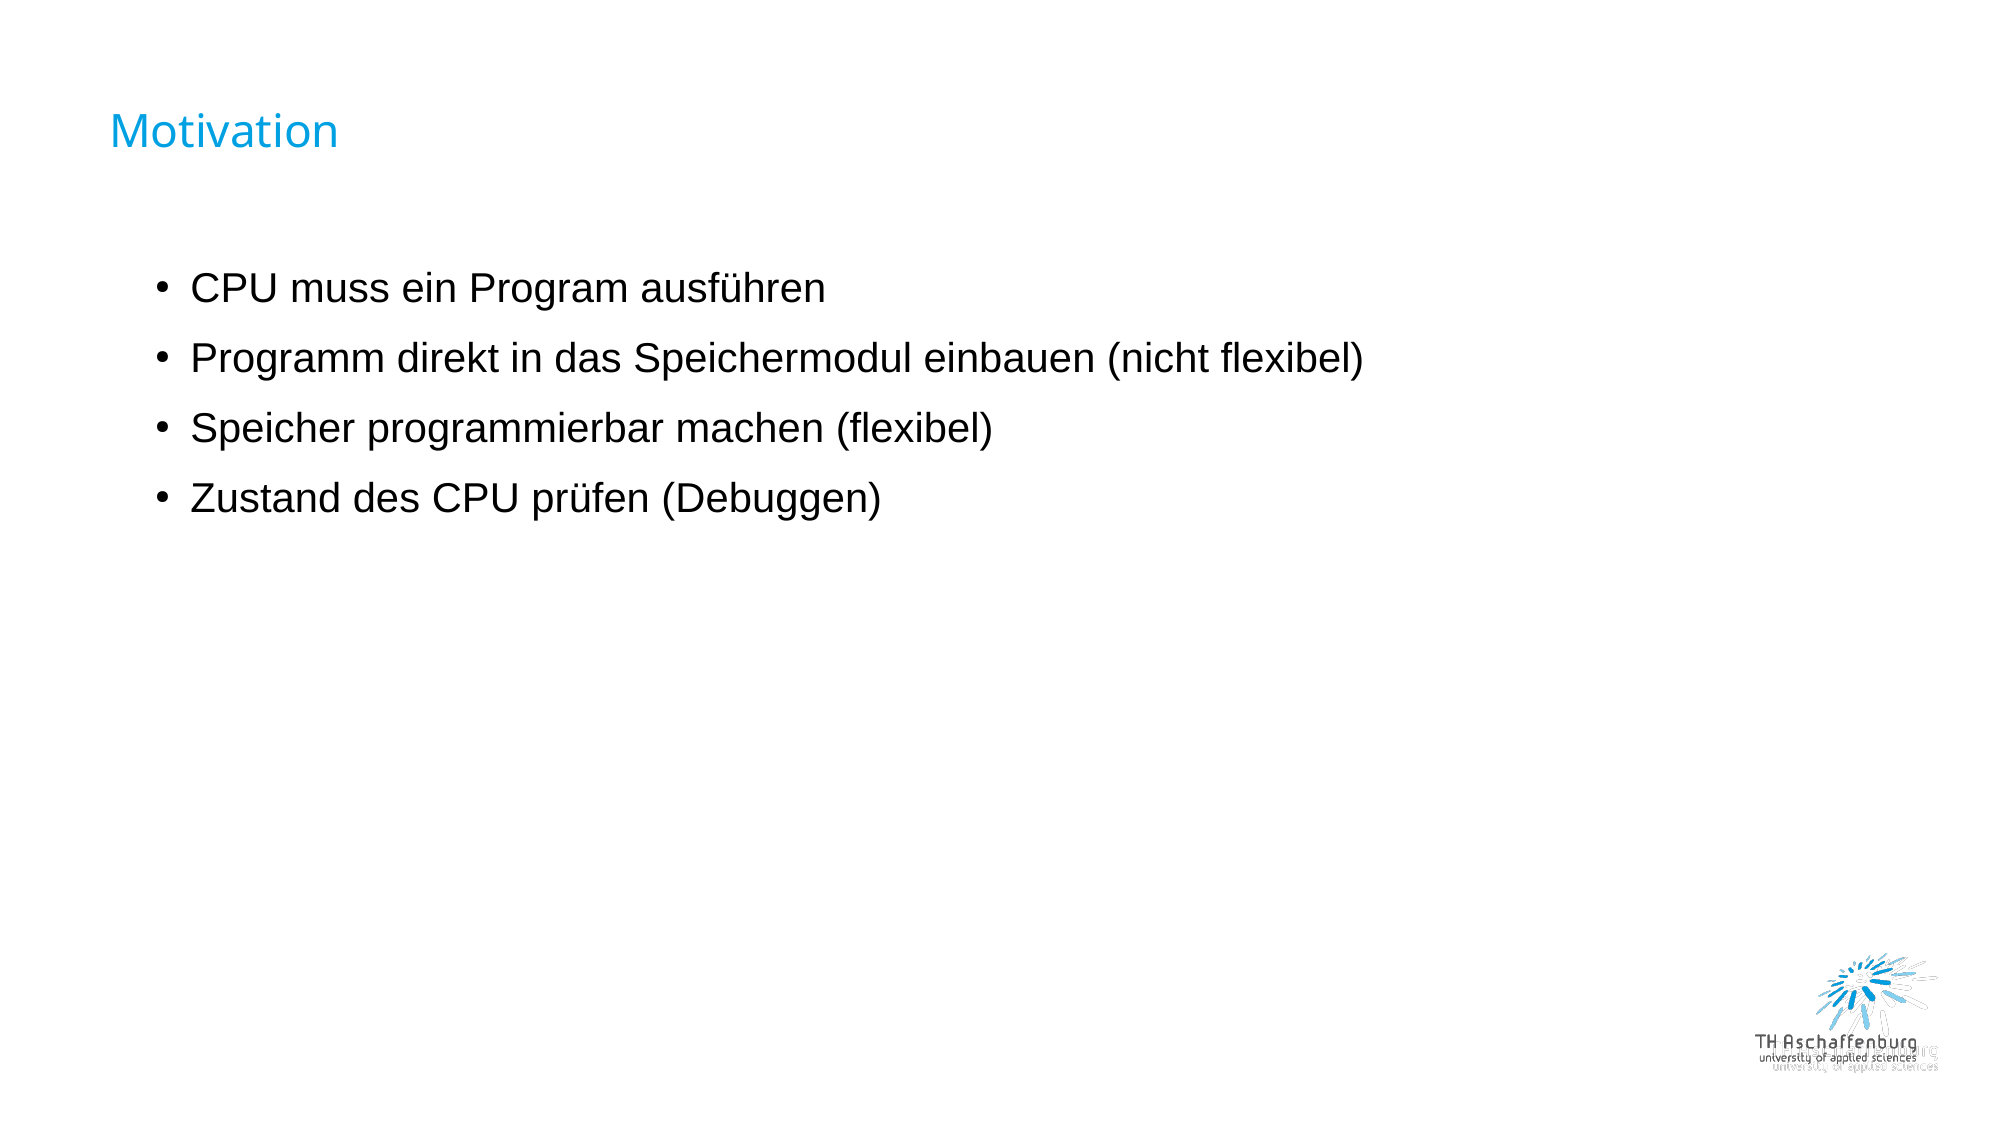

# Motivation
CPU muss ein Program ausführen
Programm direkt in das Speichermodul einbauen (nicht flexibel)
Speicher programmierbar machen (flexibel)
Zustand des CPU prüfen (Debuggen)